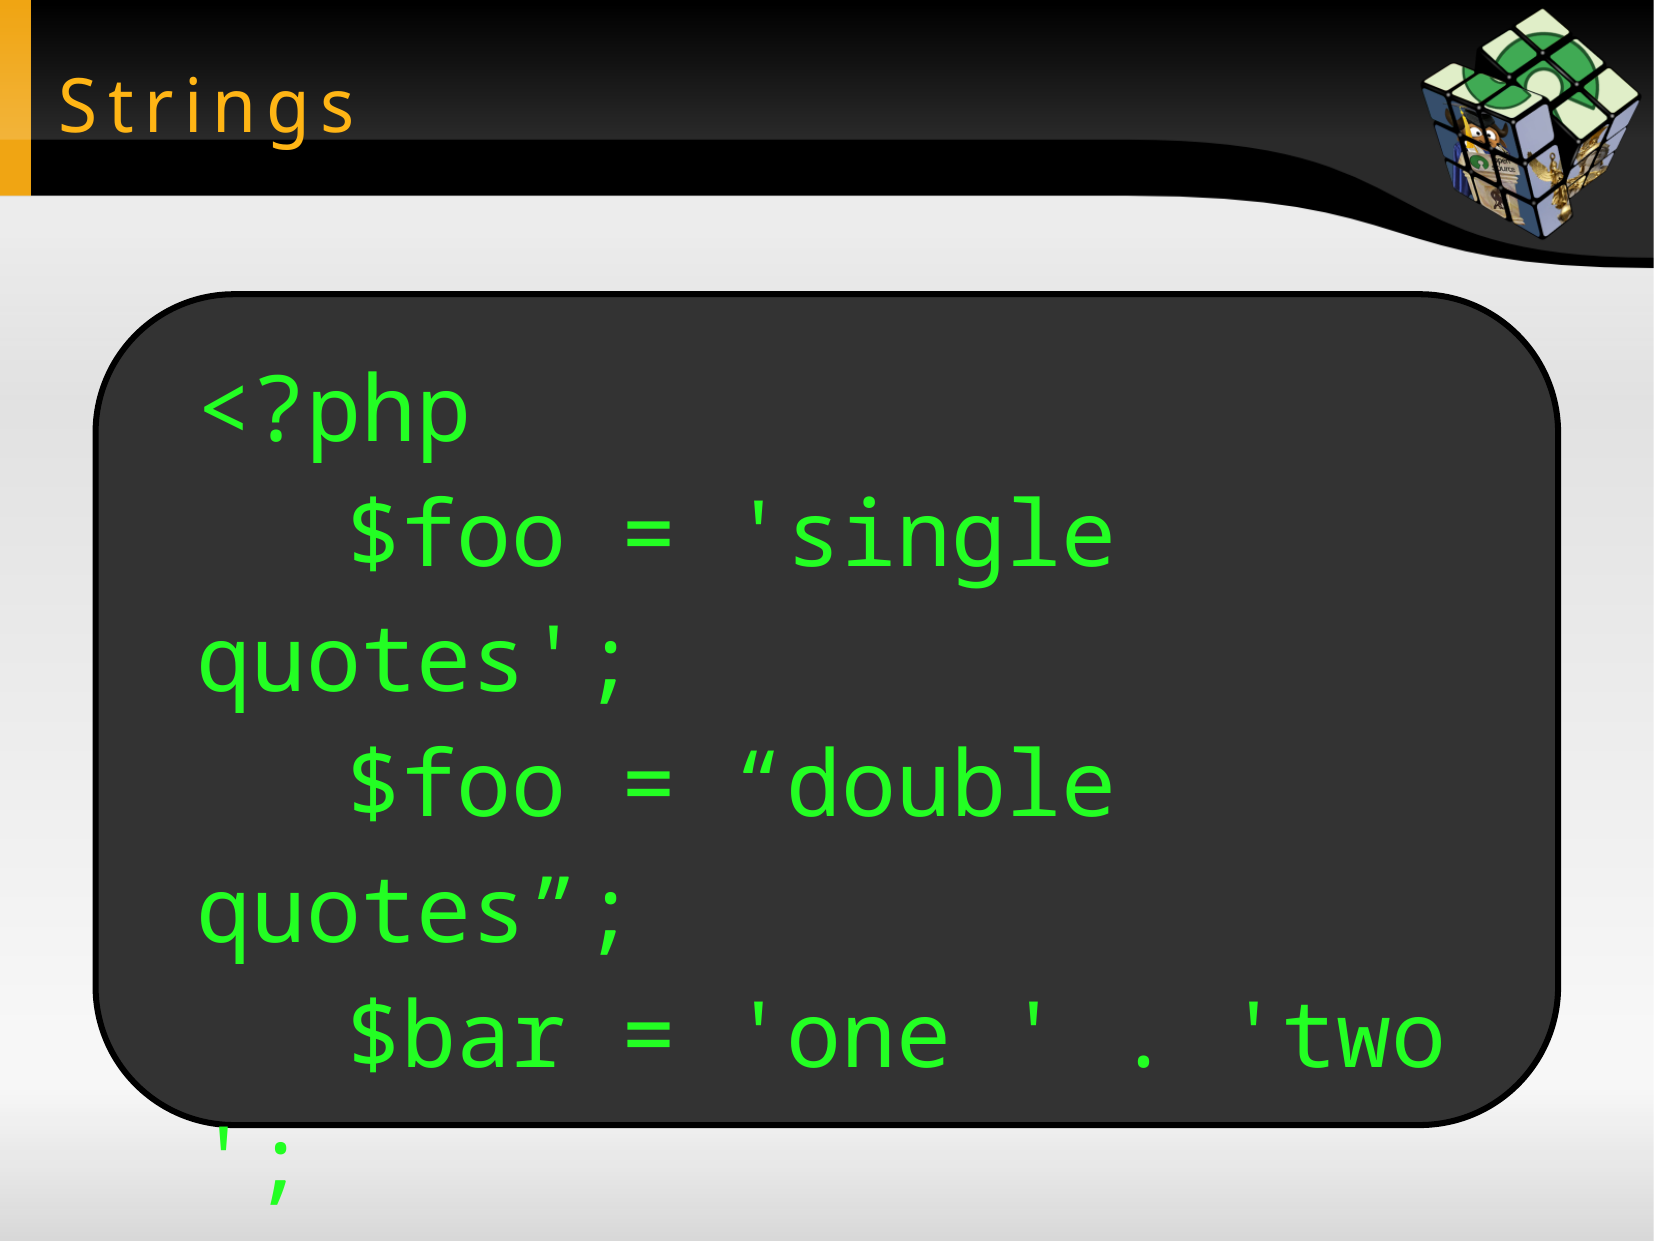

# Strings
<?php
		$foo = 'single quotes';
		$foo = “double quotes”;
		$bar = 'one ' . 'two ';
		$bar .= 'three';
		echo “OK: \t tab”;
		echo 'not OK: \t tab';
?>